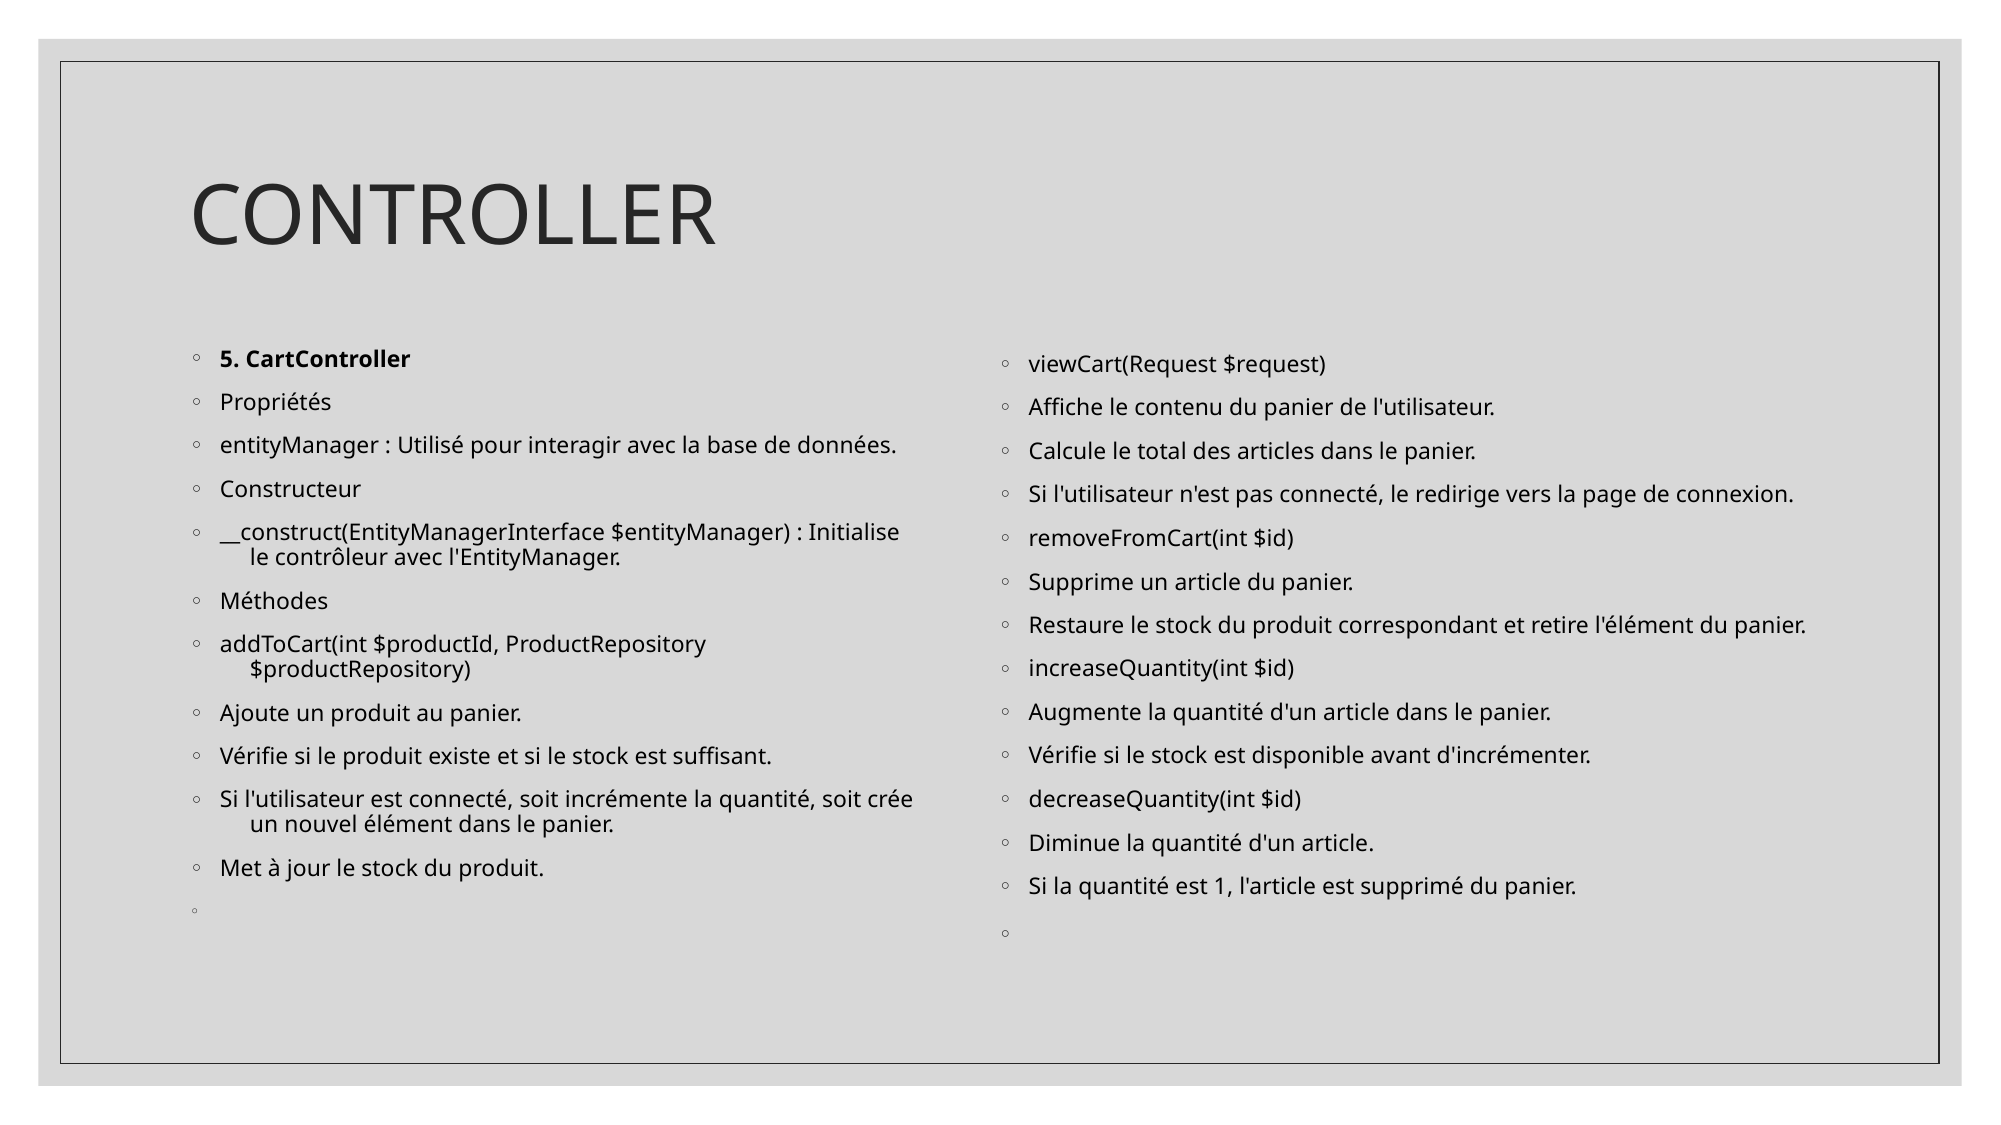

# CONTROLLER
5. CartController
Propriétés
entityManager : Utilisé pour interagir avec la base de données.
Constructeur
__construct(EntityManagerInterface $entityManager) : Initialise le contrôleur avec l'EntityManager.
Méthodes
addToCart(int $productId, ProductRepository $productRepository)
Ajoute un produit au panier.
Vérifie si le produit existe et si le stock est suffisant.
Si l'utilisateur est connecté, soit incrémente la quantité, soit crée un nouvel élément dans le panier.
Met à jour le stock du produit.
viewCart(Request $request)
Affiche le contenu du panier de l'utilisateur.
Calcule le total des articles dans le panier.
Si l'utilisateur n'est pas connecté, le redirige vers la page de connexion.
removeFromCart(int $id)
Supprime un article du panier.
Restaure le stock du produit correspondant et retire l'élément du panier.
increaseQuantity(int $id)
Augmente la quantité d'un article dans le panier.
Vérifie si le stock est disponible avant d'incrémenter.
decreaseQuantity(int $id)
Diminue la quantité d'un article.
Si la quantité est 1, l'article est supprimé du panier.